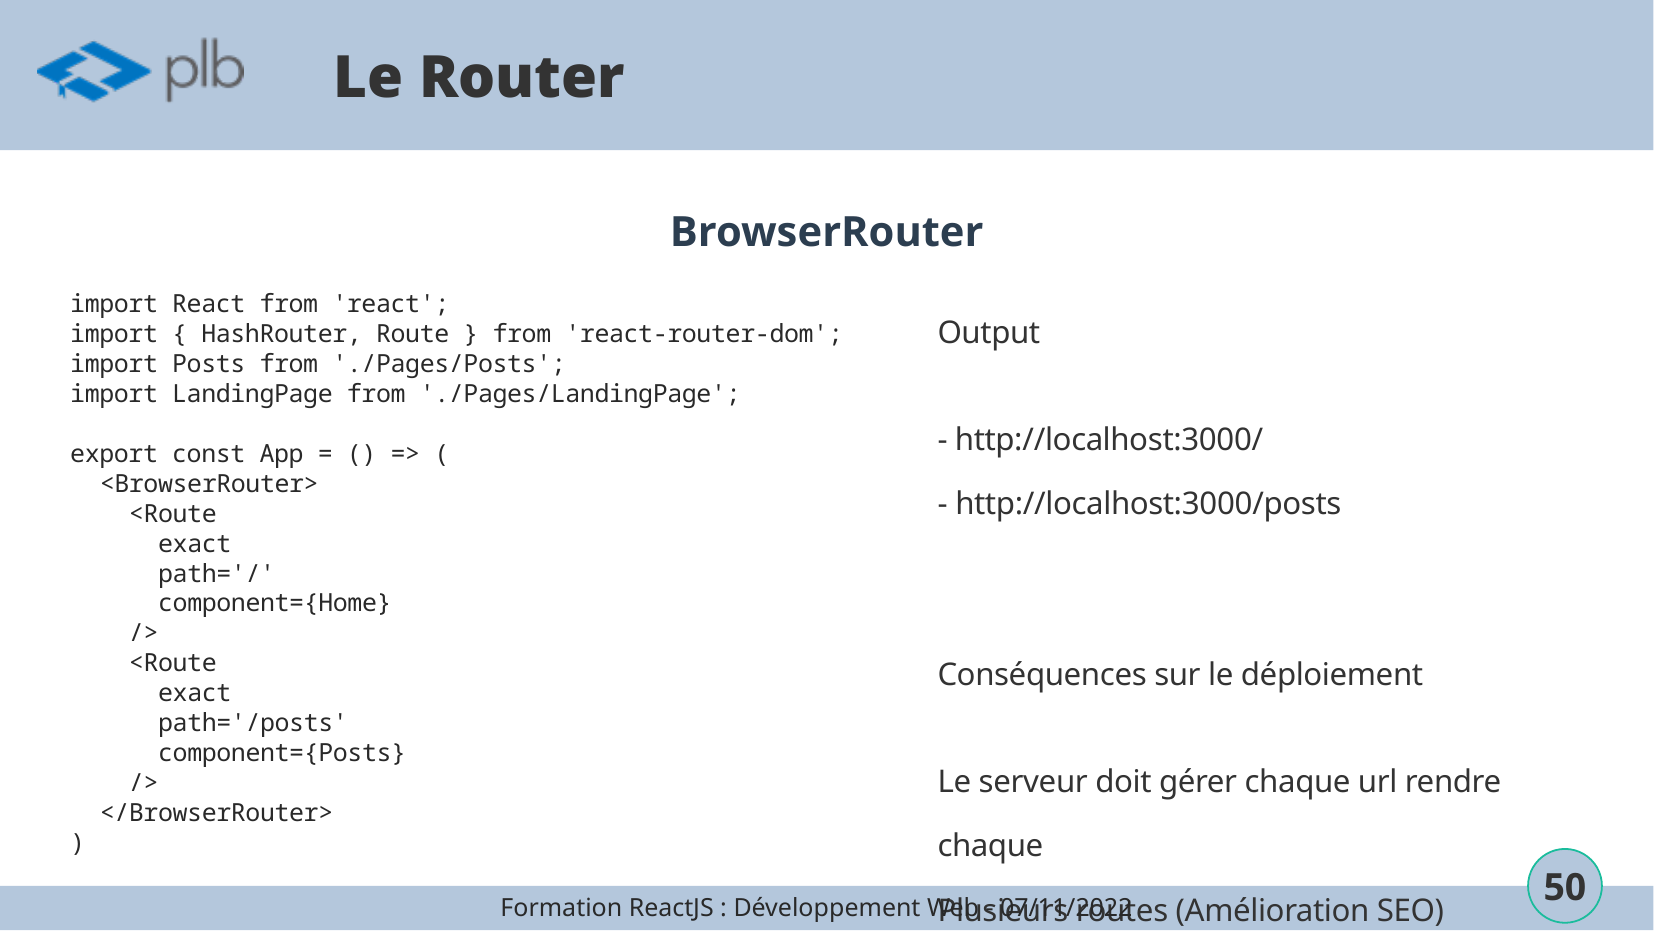

# Le Router
BrowserRouter
import React from 'react';
import { HashRouter, Route } from 'react-router-dom';
import Posts from './Pages/Posts';
import LandingPage from './Pages/LandingPage';
export const App = () => (
 <BrowserRouter>
 <Route
 exact
 path='/'
 component={Home}
 />
 <Route
 exact
 path='/posts'
 component={Posts}
 />
 </BrowserRouter>
)
Output
- http://localhost:3000/
- http://localhost:3000/posts
Conséquences sur le déploiement
Le serveur doit gérer chaque url rendre chaque
Plusieurs routes (Amélioration SEO)
Formation ReactJS : Développement Web - 07/11/2022